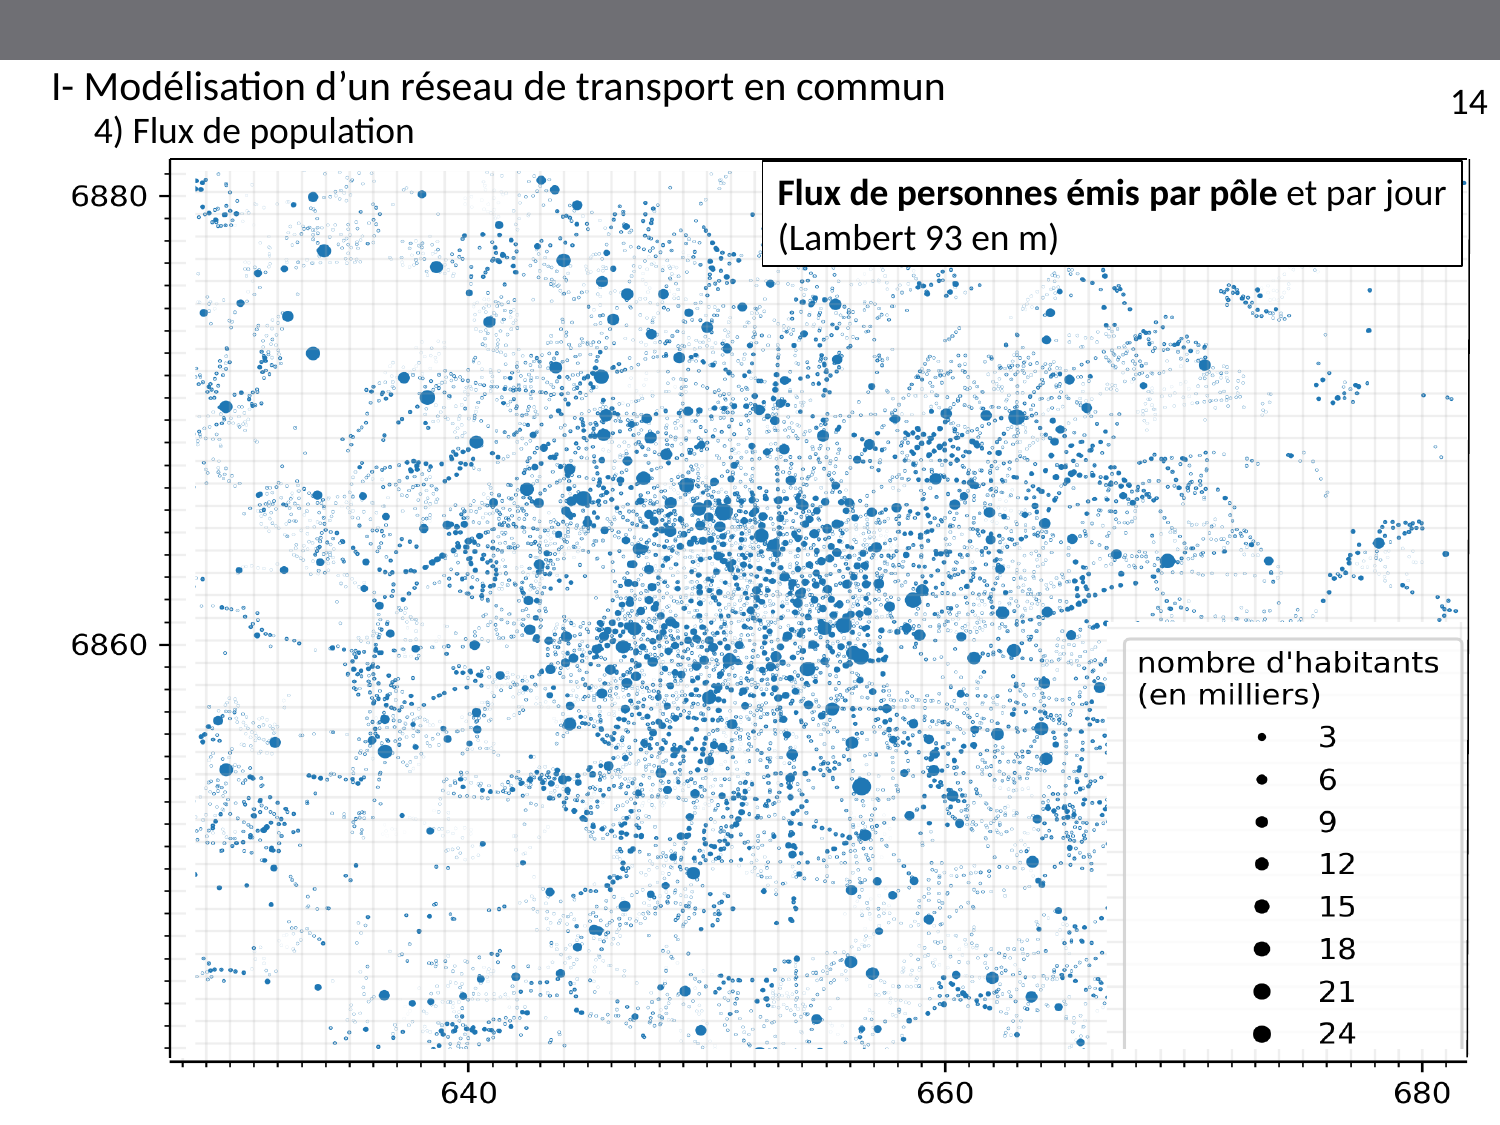

I- Modélisation d’un réseau de transport en commun
14
4) Flux de population
Flux de personnes émis par pôle et par jour
(Lambert 93 en m)